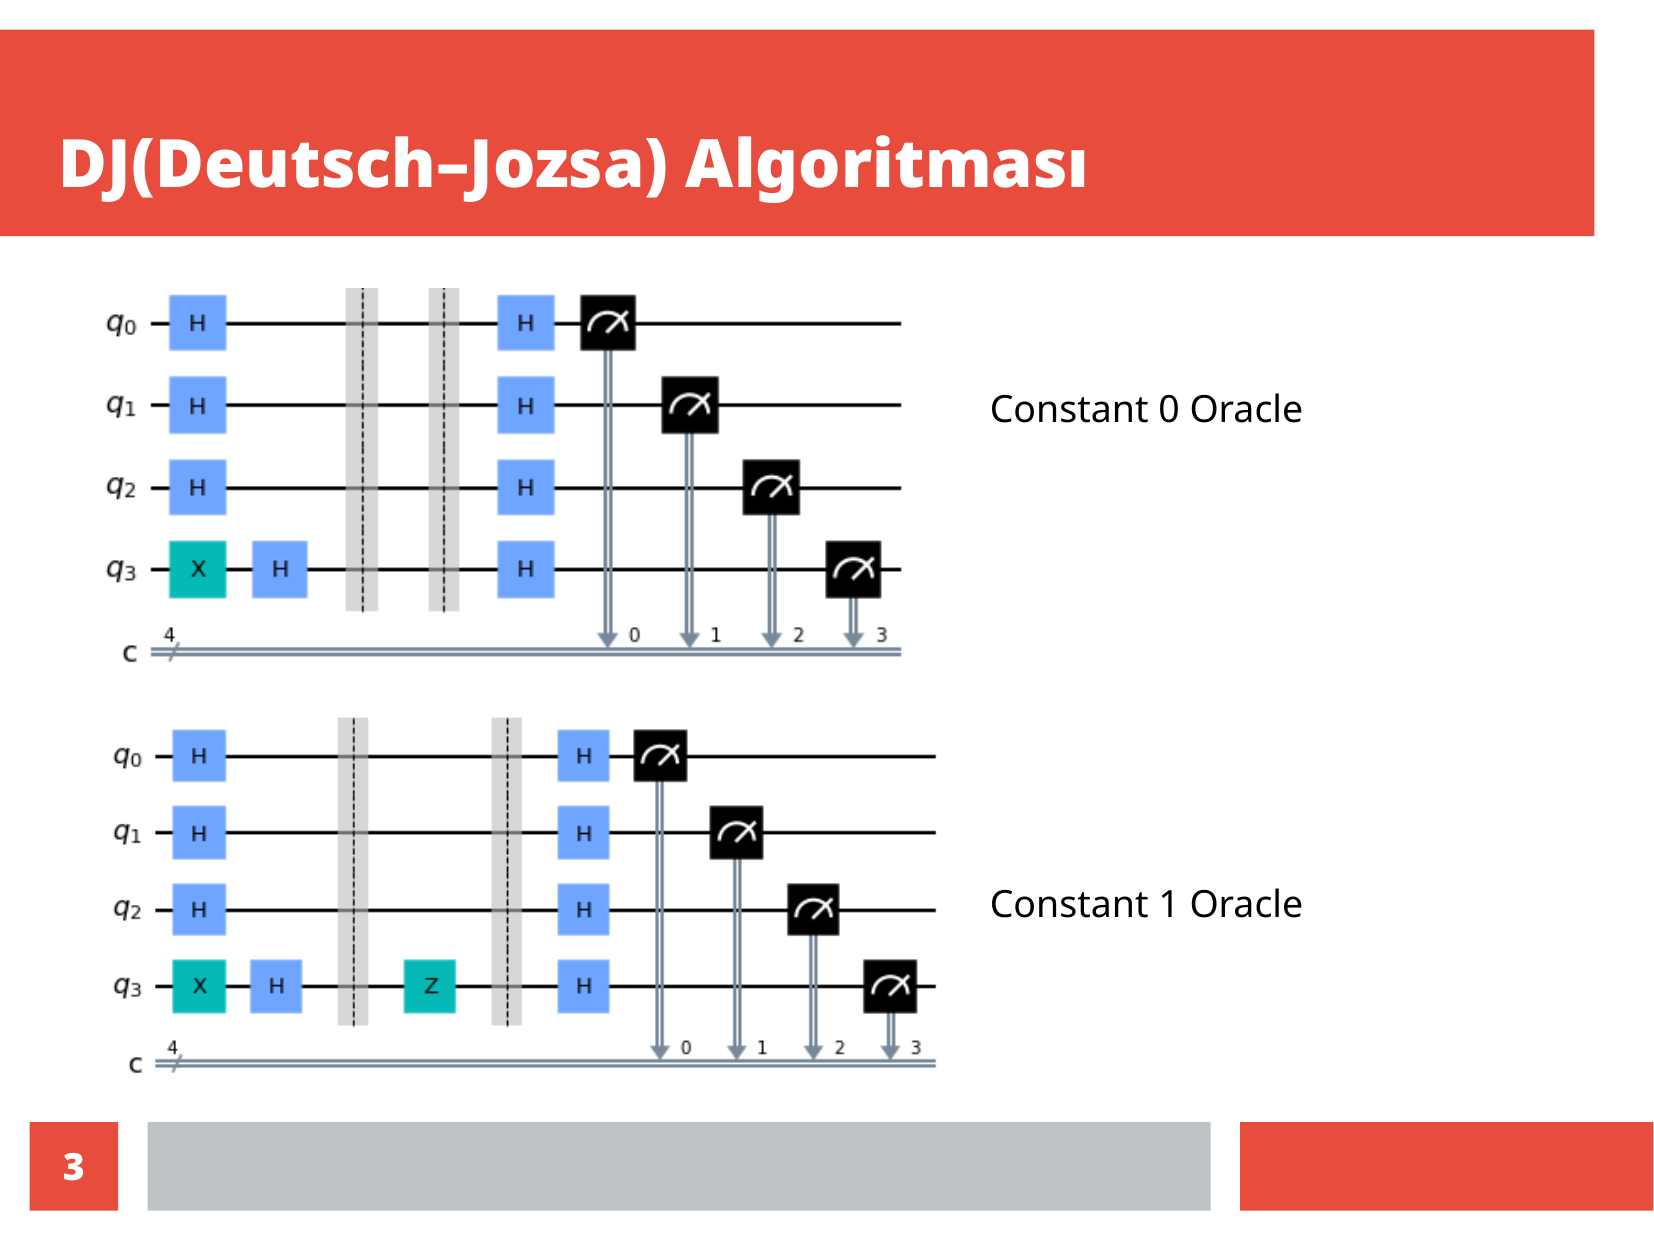

# DJ(Deutsch–Jozsa) Algoritması
Constant 0 Oracle
Constant 1 Oracle
3